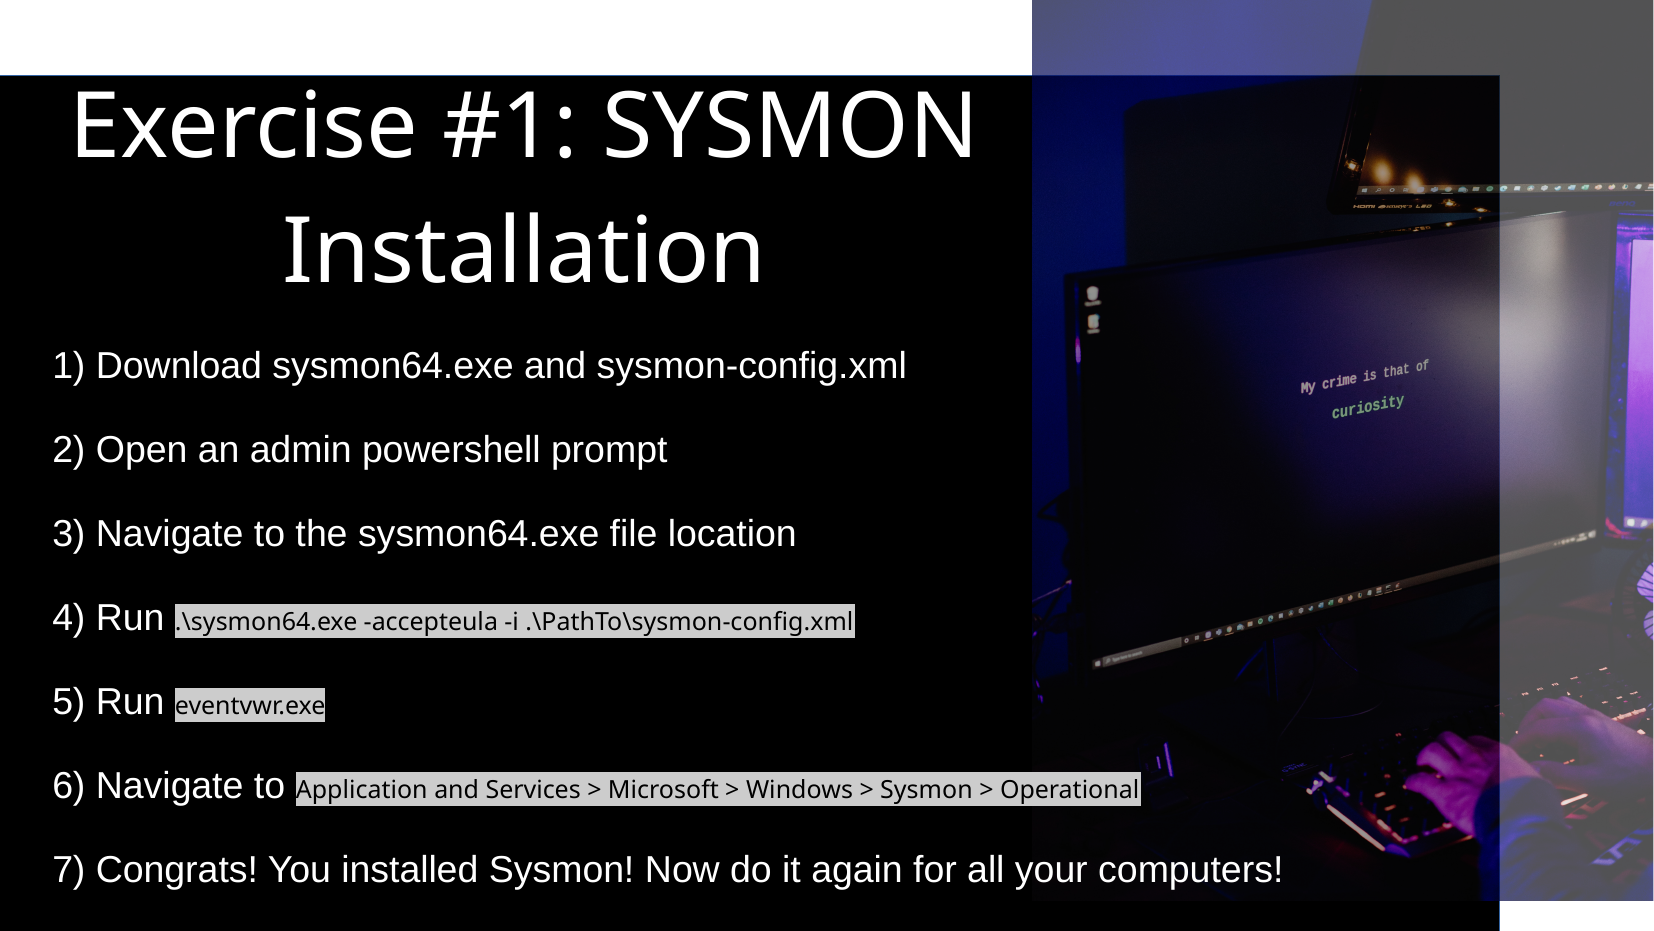

# Exercise #1: SYSMON Installation
1) Download sysmon64.exe and sysmon-config.xml
2) Open an admin powershell prompt
3) Navigate to the sysmon64.exe file location
4) Run .\sysmon64.exe -accepteula -i .\PathTo\sysmon-config.xml
5) Run eventvwr.exe
6) Navigate to Application and Services > Microsoft > Windows > Sysmon > Operational
7) Congrats! You installed Sysmon! Now do it again for all your computers!